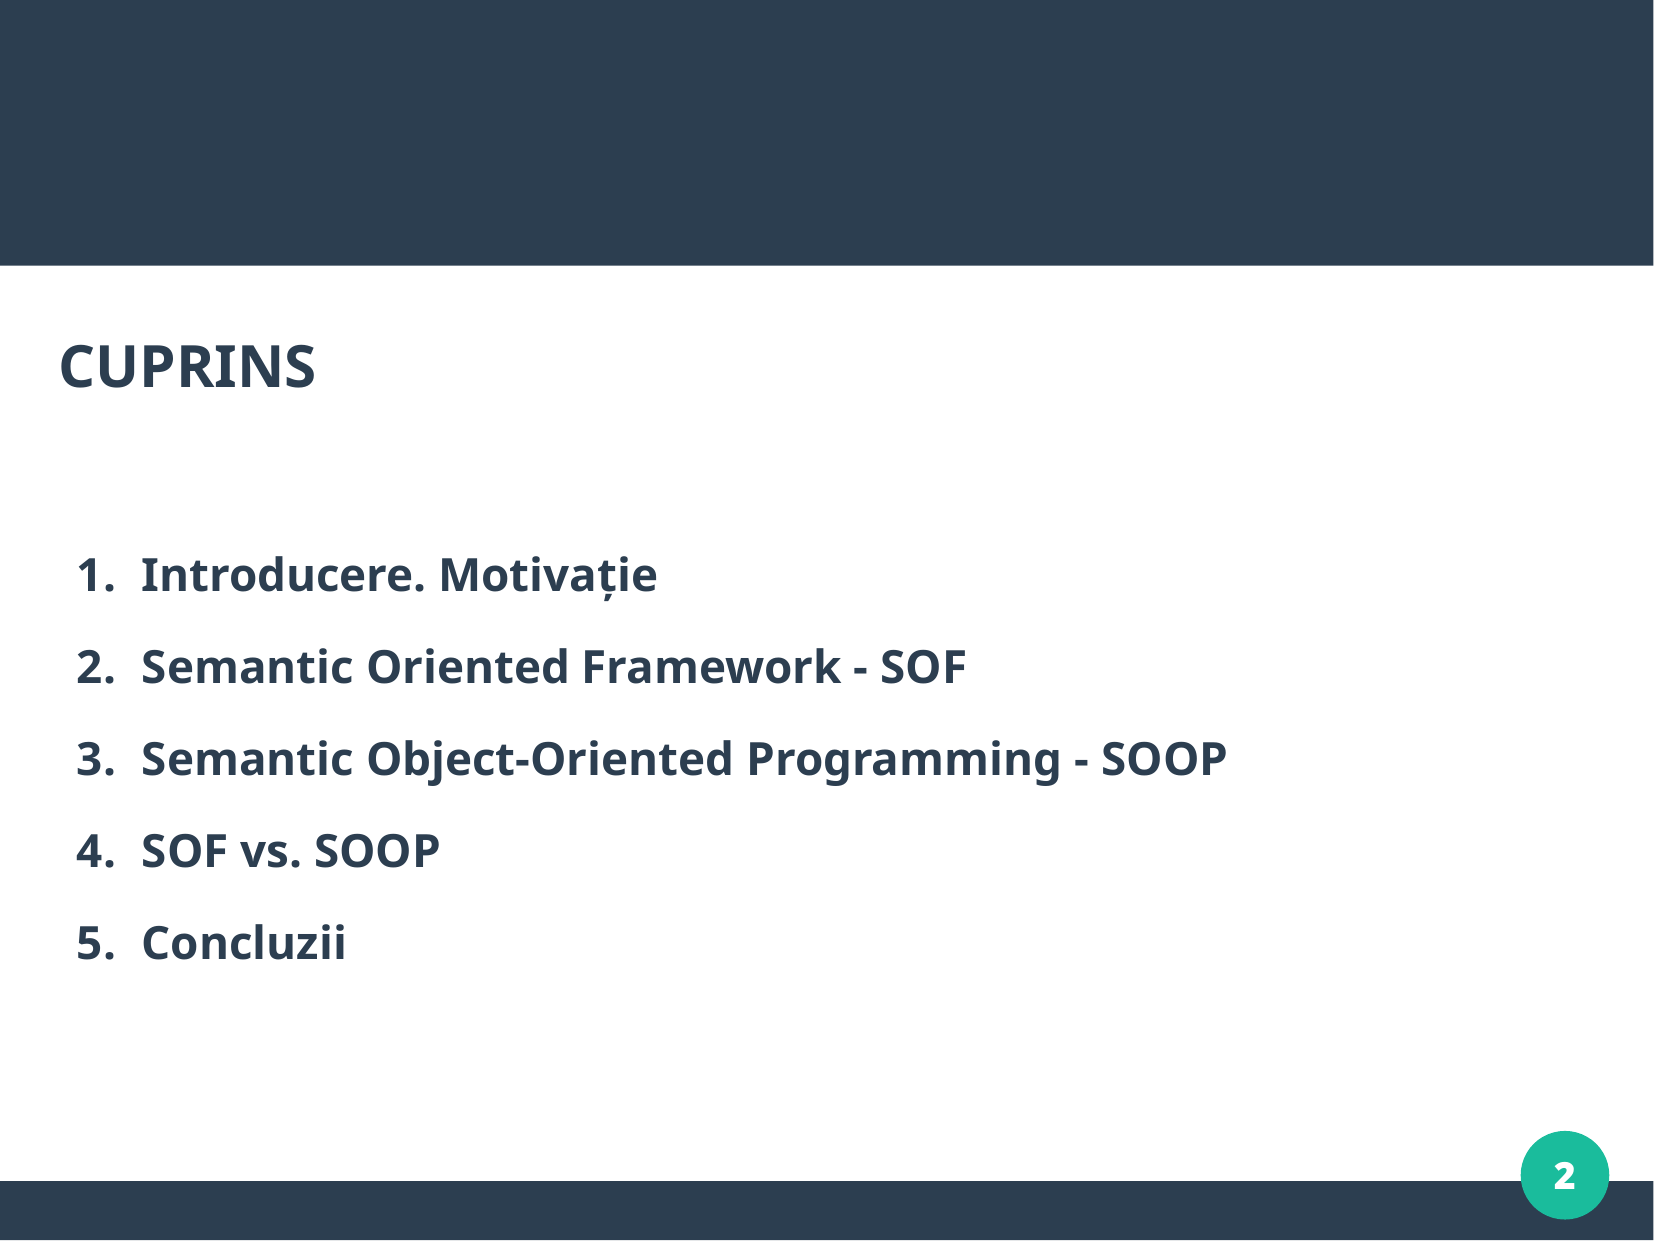

# CUPRINS
 Introducere. Motivație
 Semantic Oriented Framework - SOF
 Semantic Object-Oriented Programming - SOOP
 SOF vs. SOOP
 Concluzii
2